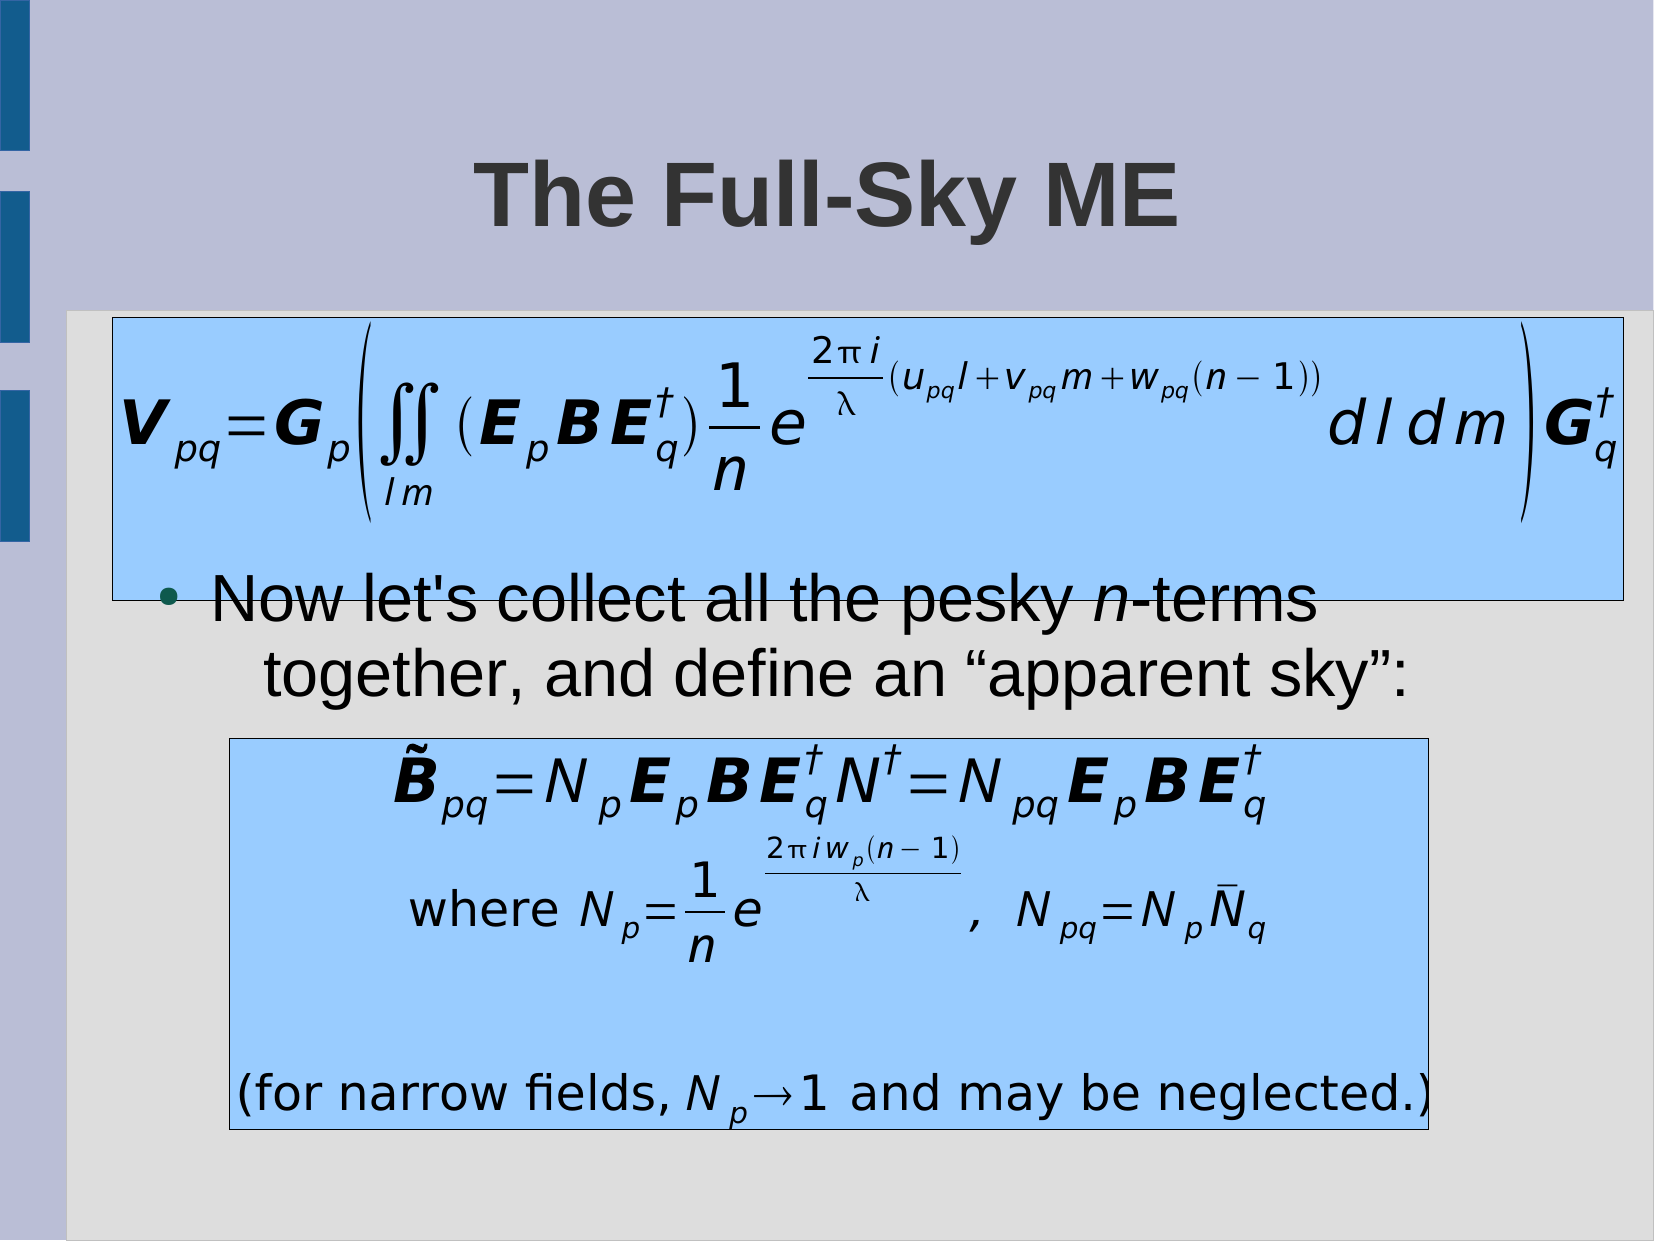

# The Full-Sky ME
Now let's collect all the pesky n-terms together, and define an “apparent sky”: